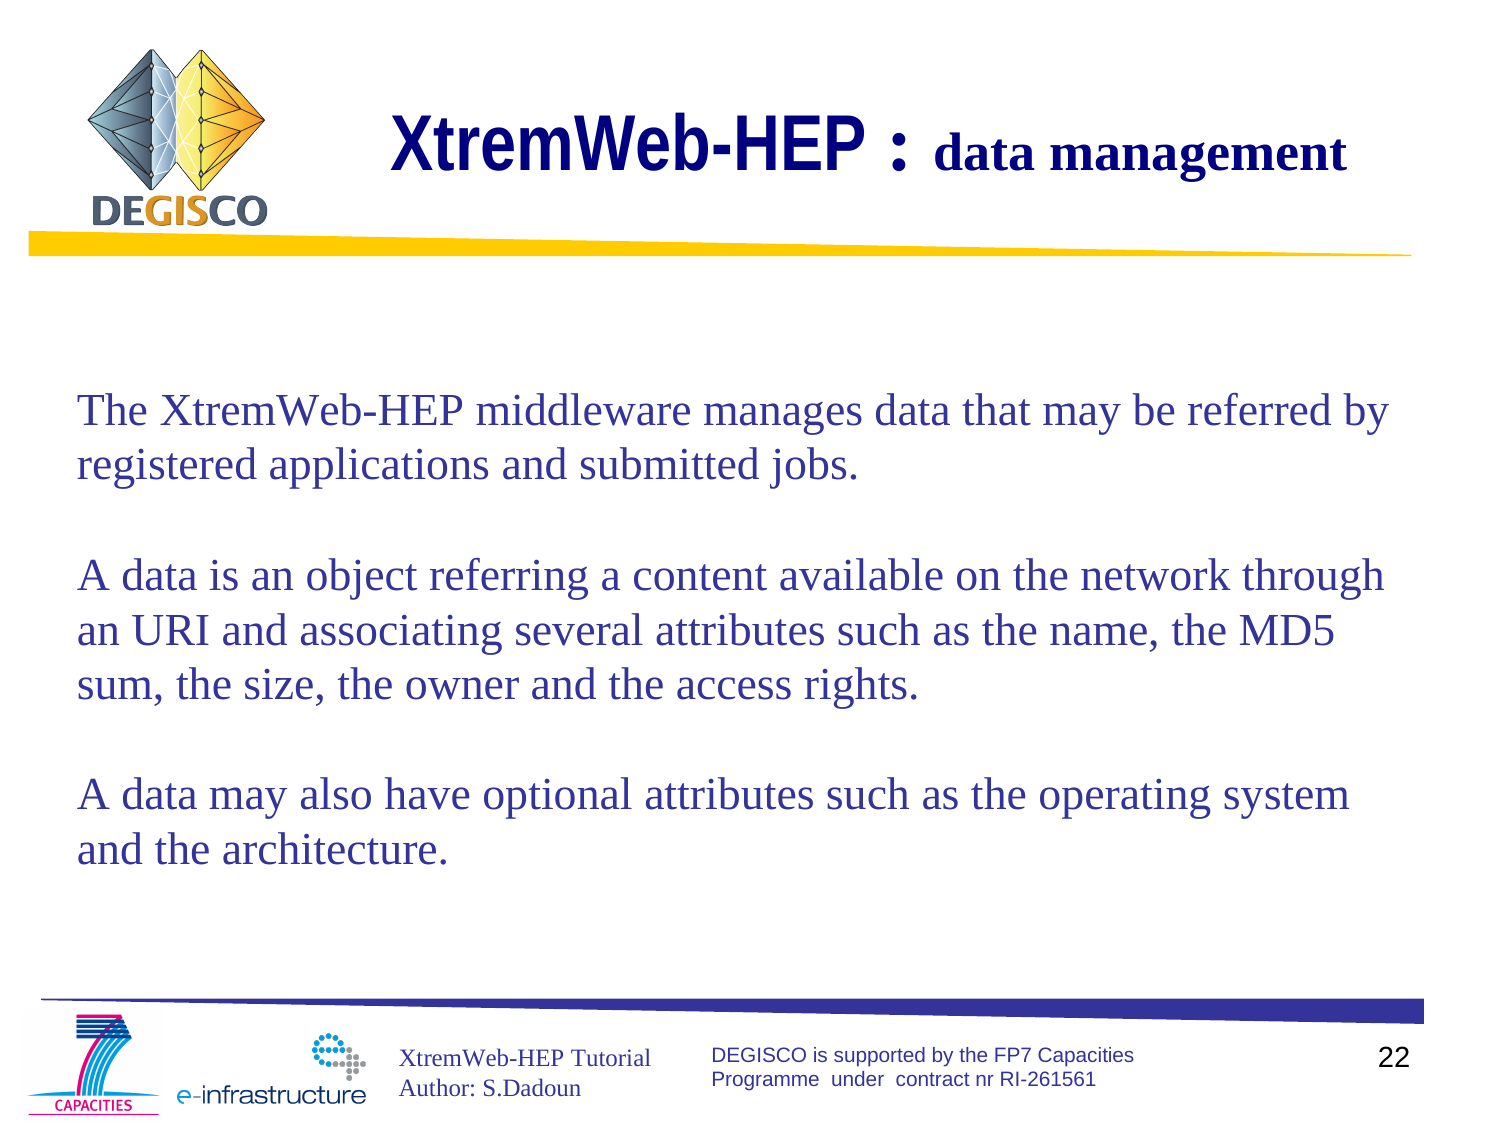

XtremWeb-HEP : data management
# The XtremWeb-HEP middleware manages data that may be referred by registered applications and submitted jobs. A data is an object referring a content available on the network through an URI and associating several attributes such as the name, the MD5 sum, the size, the owner and the access rights. A data may also have optional attributes such as the operating system and the architecture.